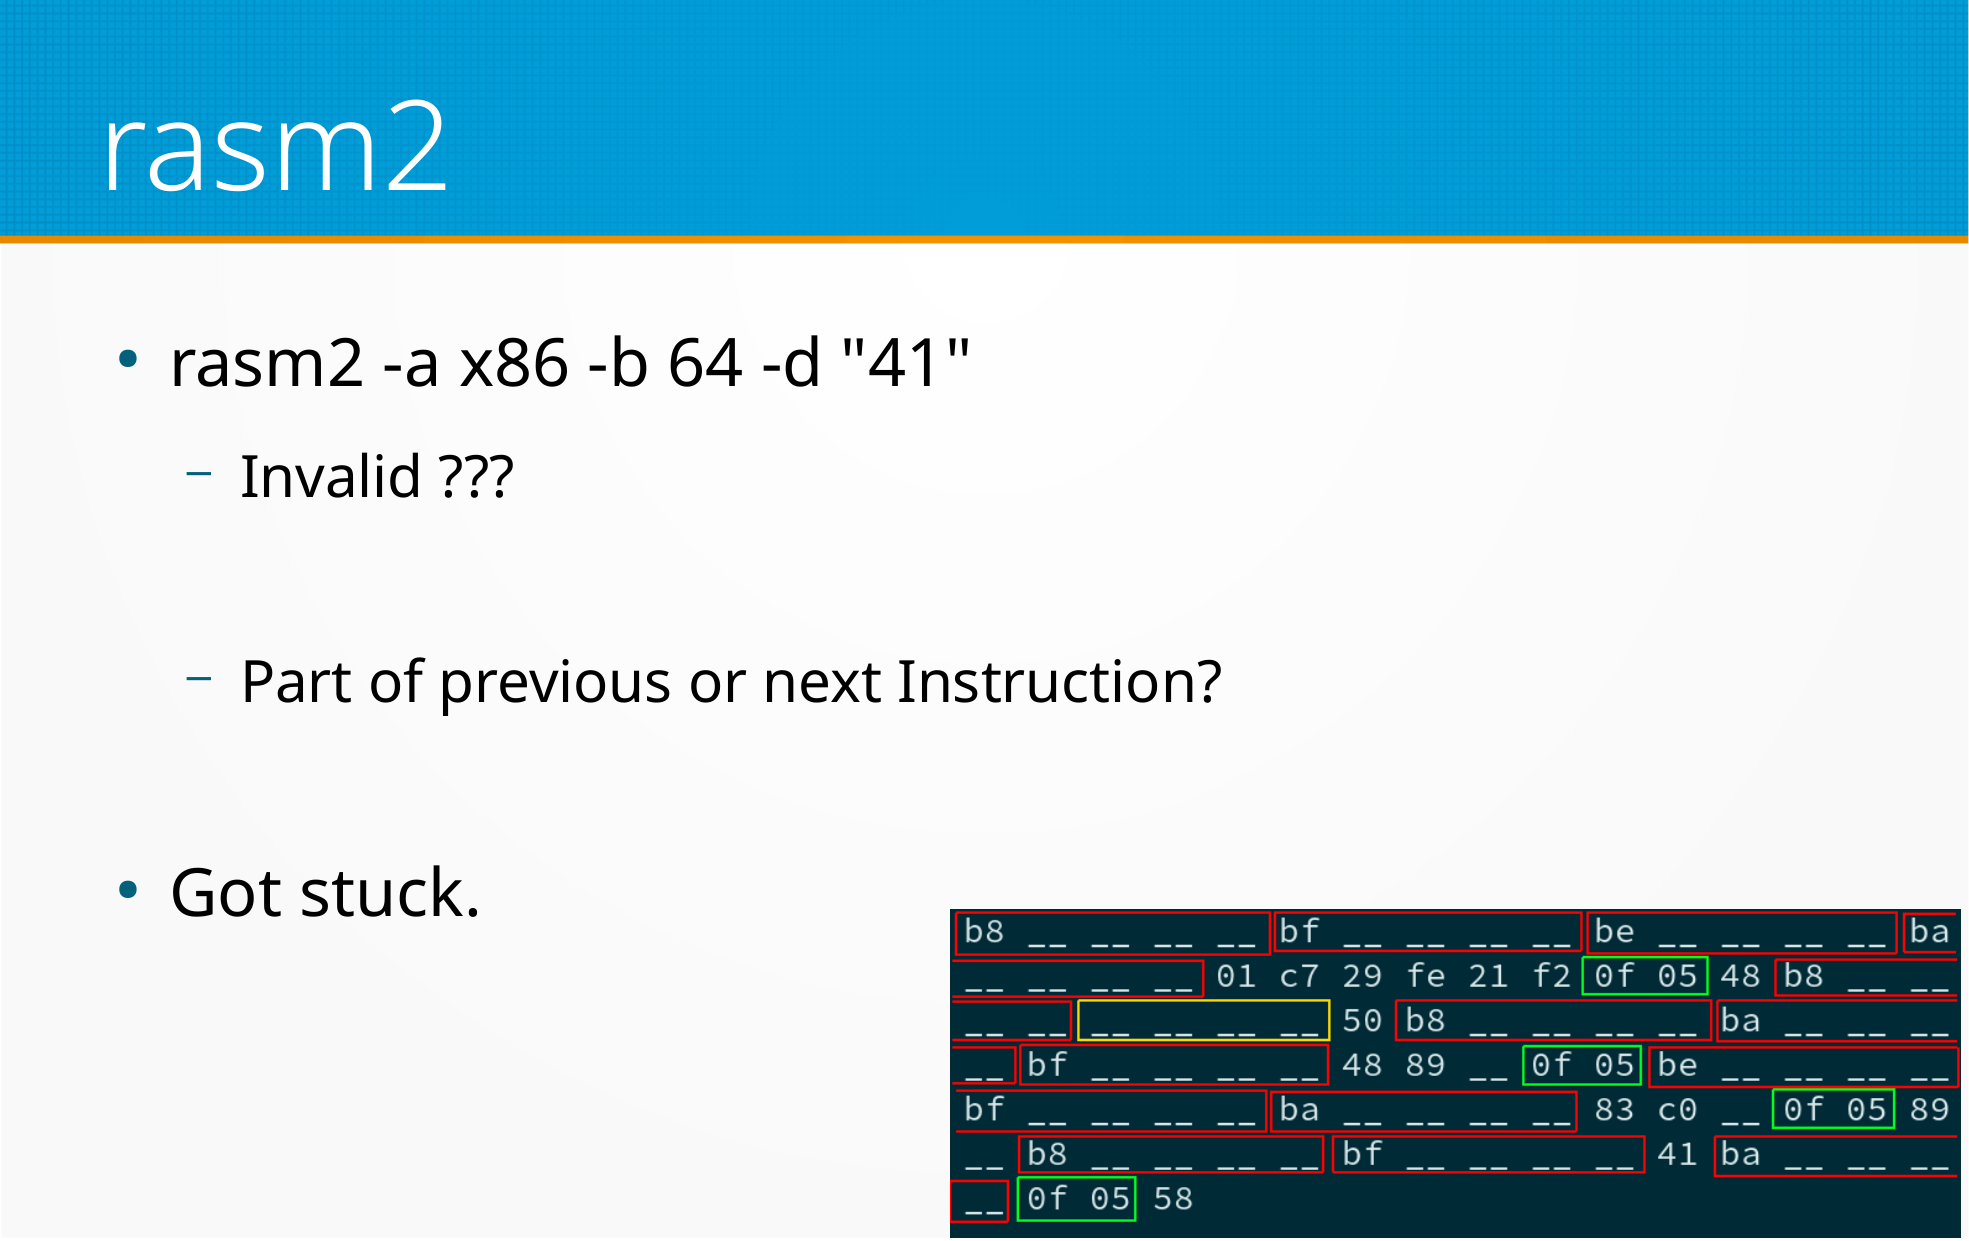

# rasm2
rasm2 -a x86 -b 64 -d "41"
Invalid ???
Part of previous or next Instruction?
Got stuck.